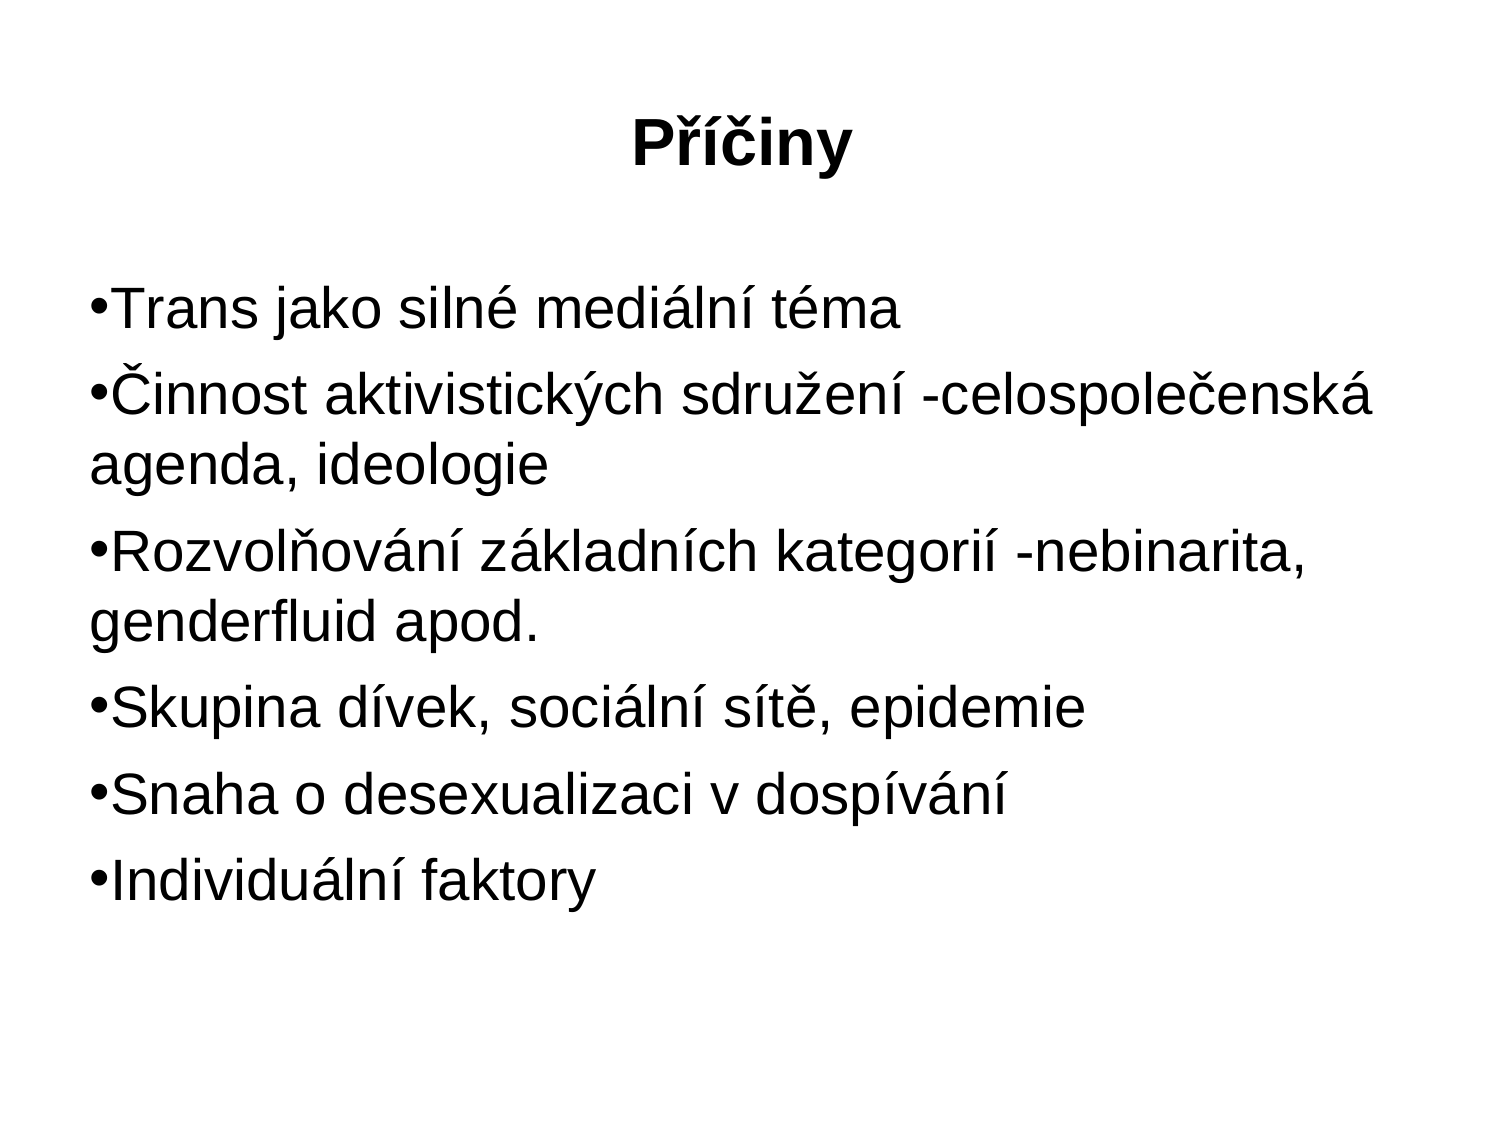

# Příčiny
Trans jako silné mediální téma
Činnost aktivistických sdružení -celospolečenská agenda, ideologie
Rozvolňování základních kategorií -nebinarita, genderfluid apod.
Skupina dívek, sociální sítě, epidemie
Snaha o desexualizaci v dospívání
Individuální faktory